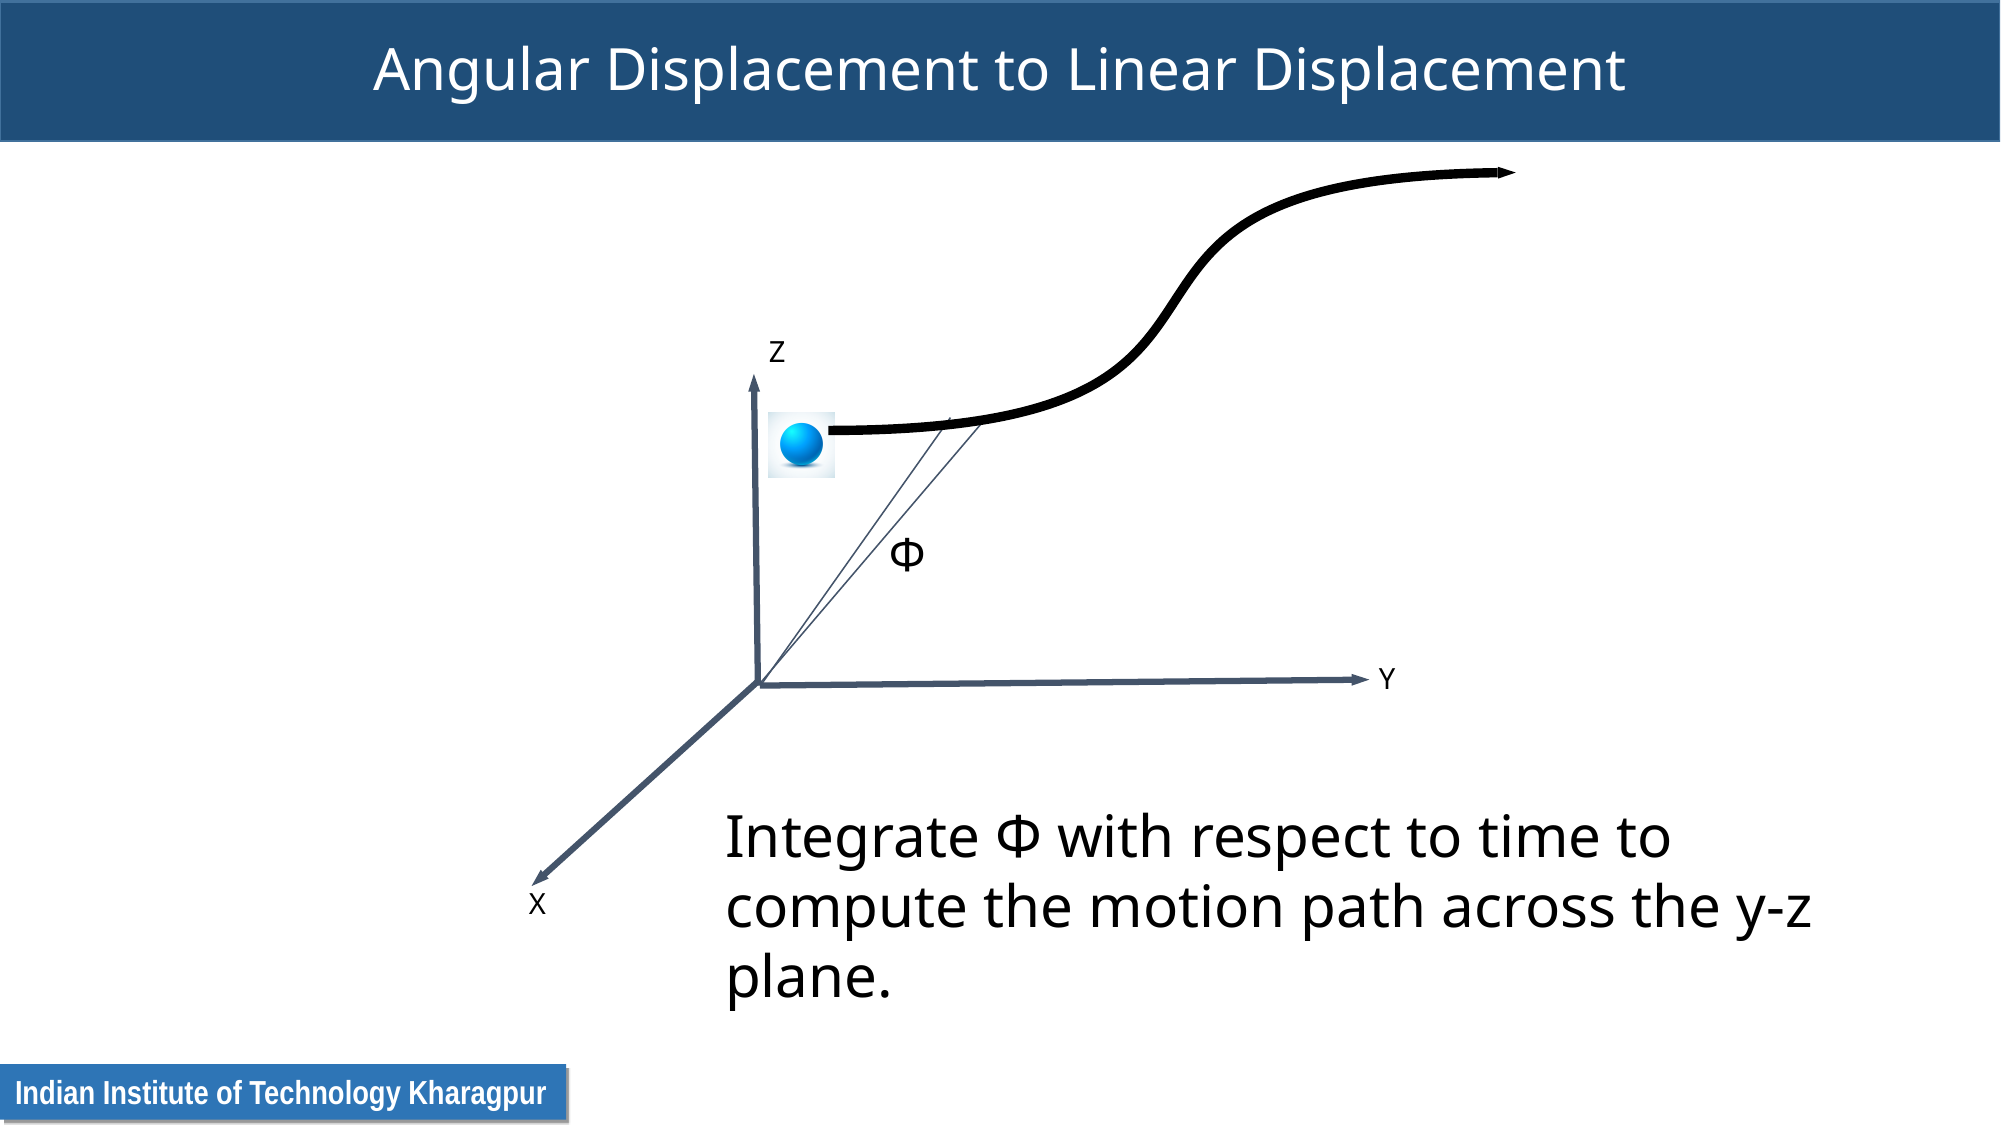

# Angular Displacement to Linear Displacement
Z
Φ
Y
Integrate Φ with respect to time to compute the motion path across the y-z plane.
X